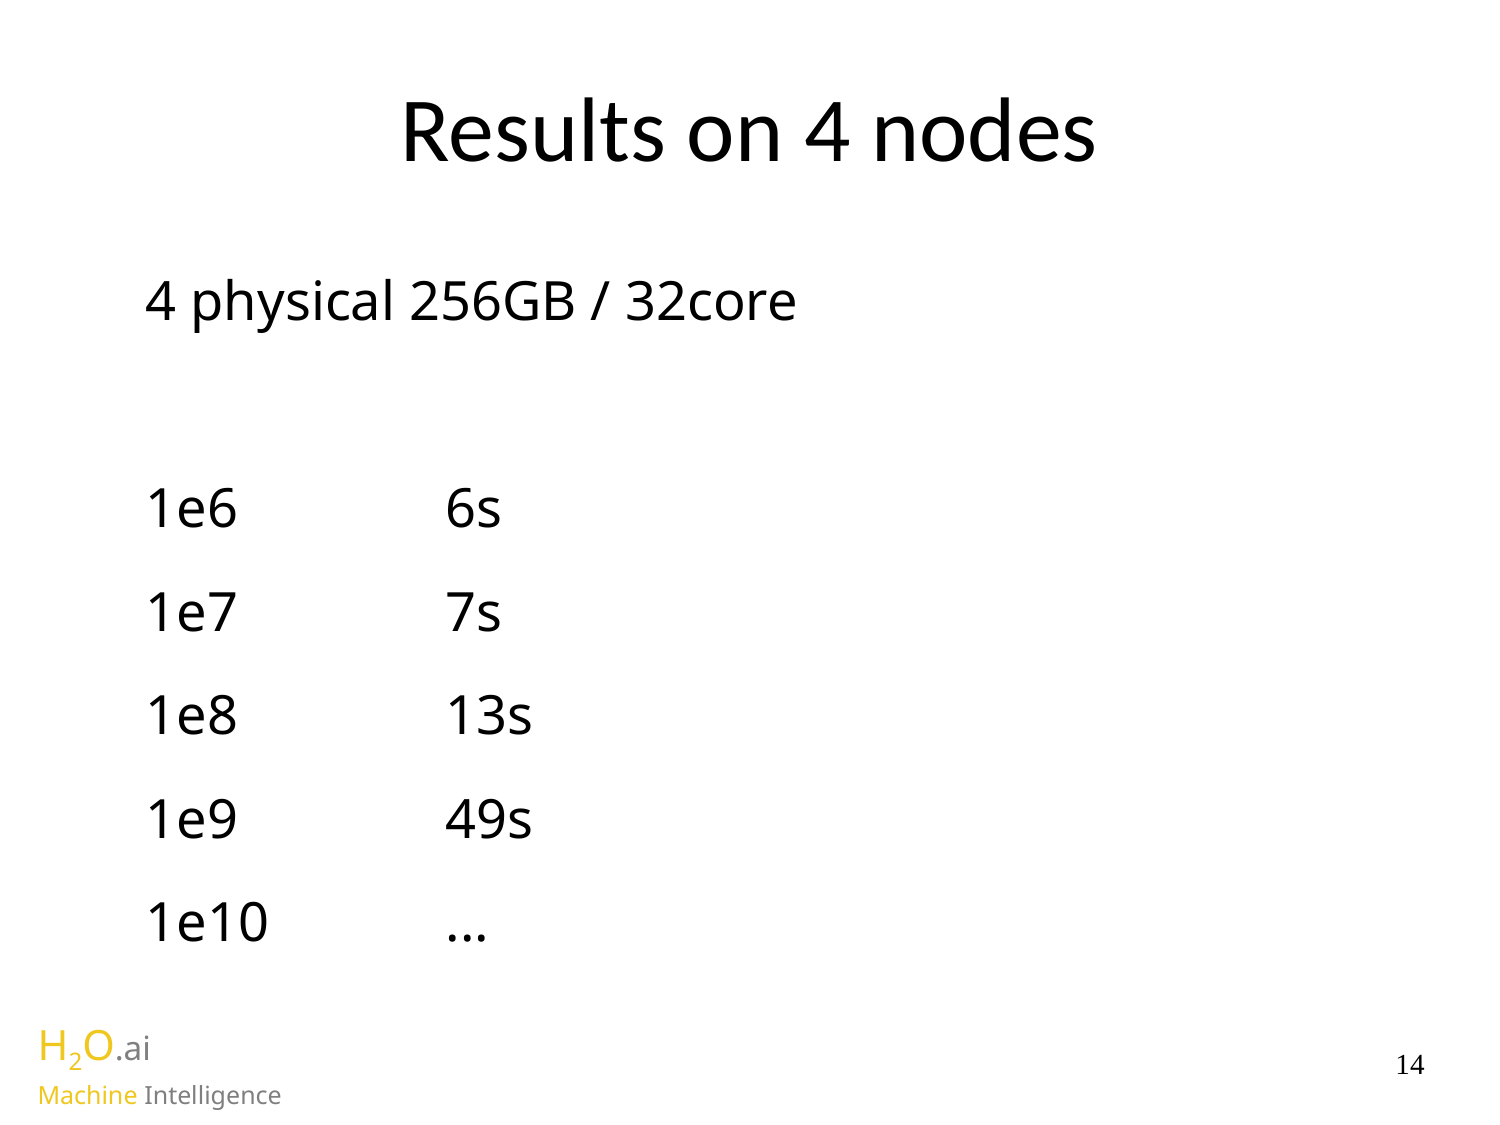

# Results on 4 nodes
4 physical 256GB / 32core
1e6			6s
1e7			7s
1e8			13s
1e9			49s
1e10			...
14